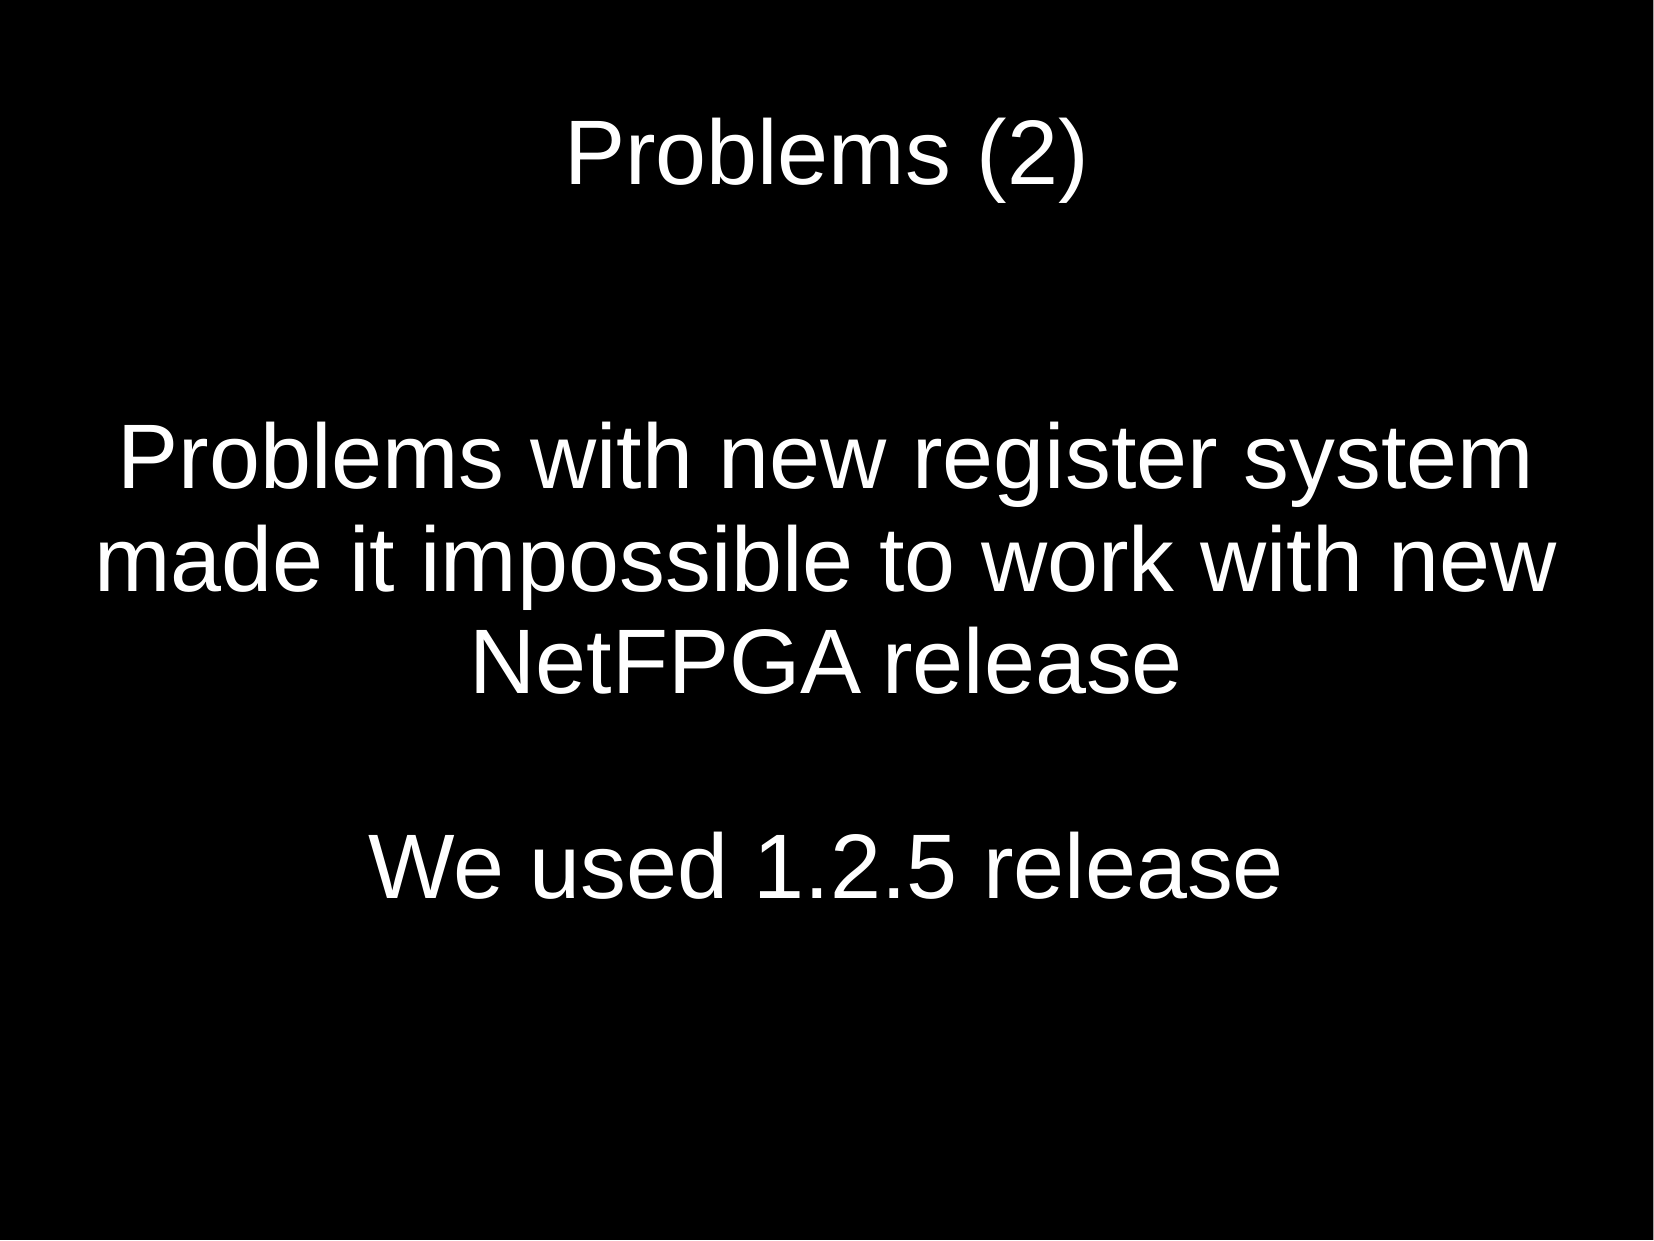

# Problems (2)
Problems with new register system made it impossible to work with new NetFPGA release
We used 1.2.5 release